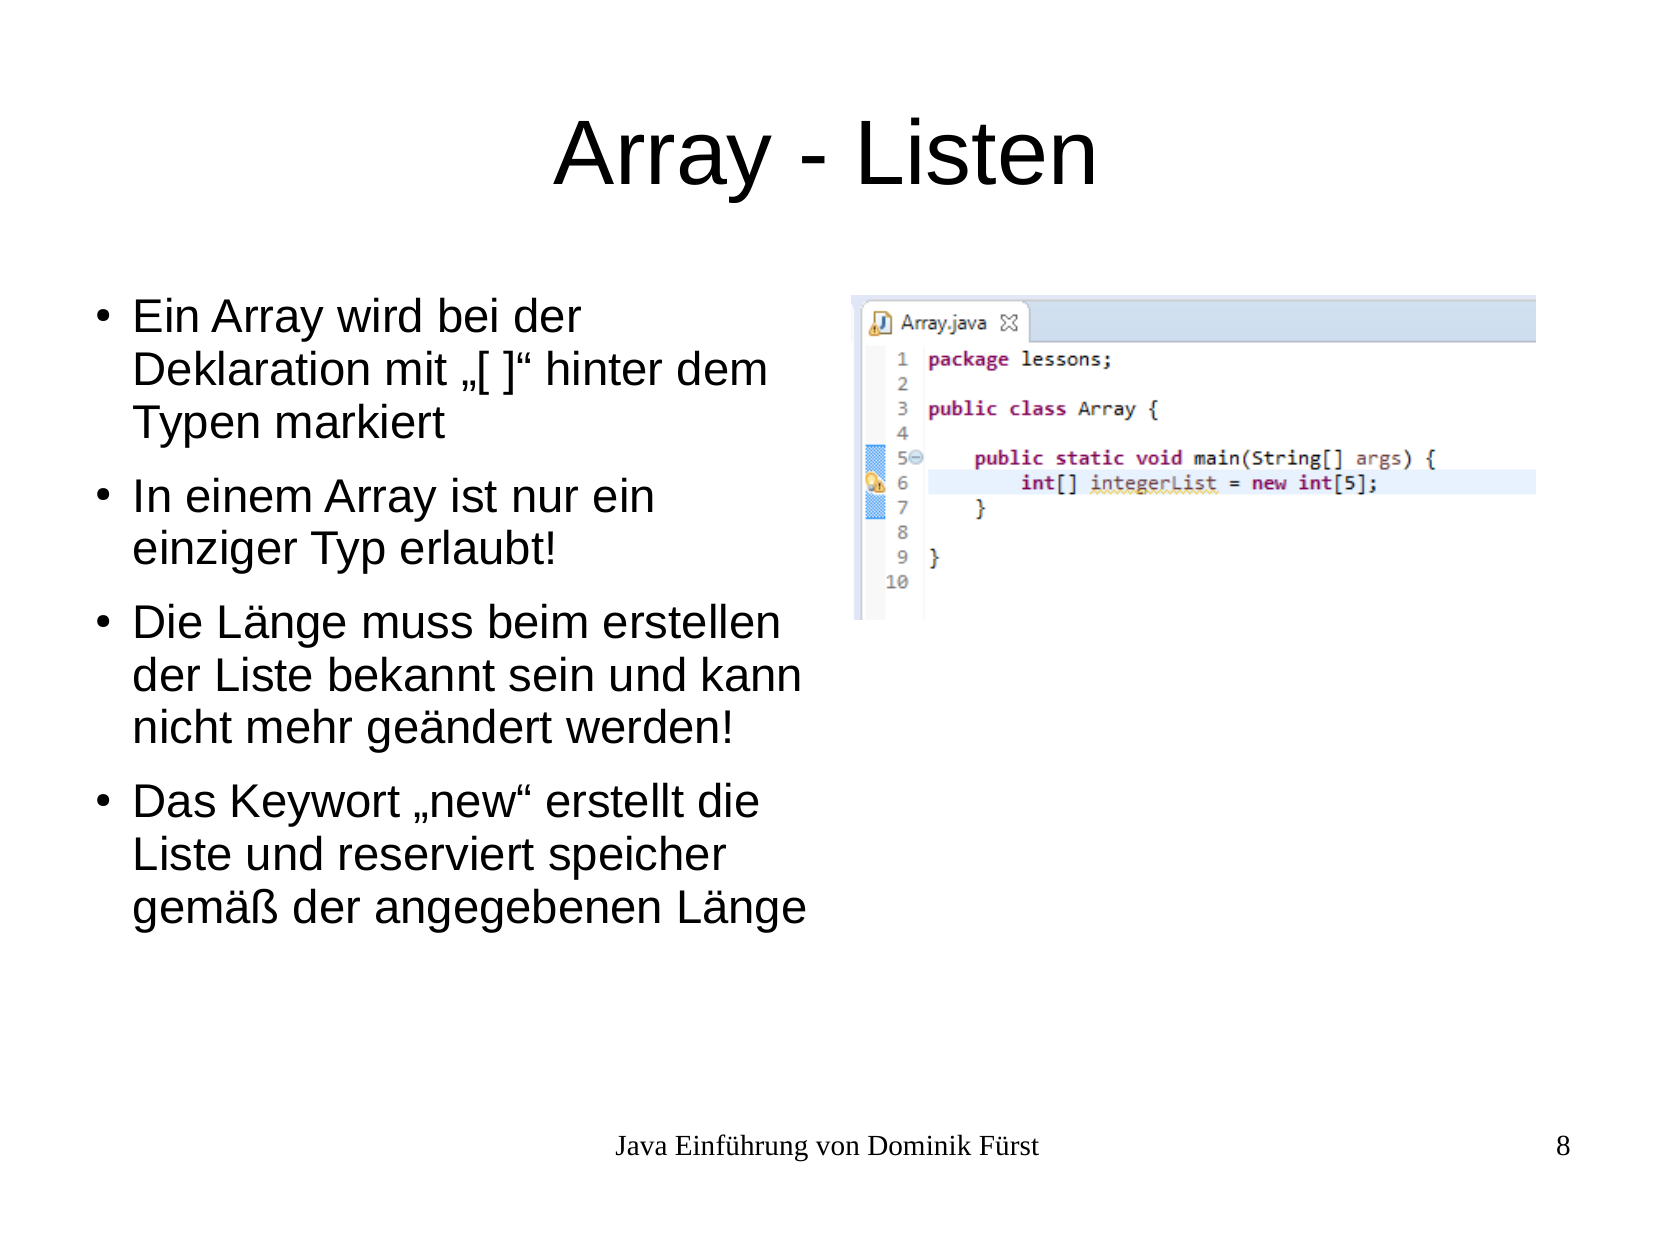

# Array - Listen
Ein Array wird bei der Deklaration mit „[ ]“ hinter dem Typen markiert
In einem Array ist nur ein einziger Typ erlaubt!
Die Länge muss beim erstellen der Liste bekannt sein und kann nicht mehr geändert werden!
Das Keywort „new“ erstellt die Liste und reserviert speicher gemäß der angegebenen Länge
Java Einführung von Dominik Fürst
8